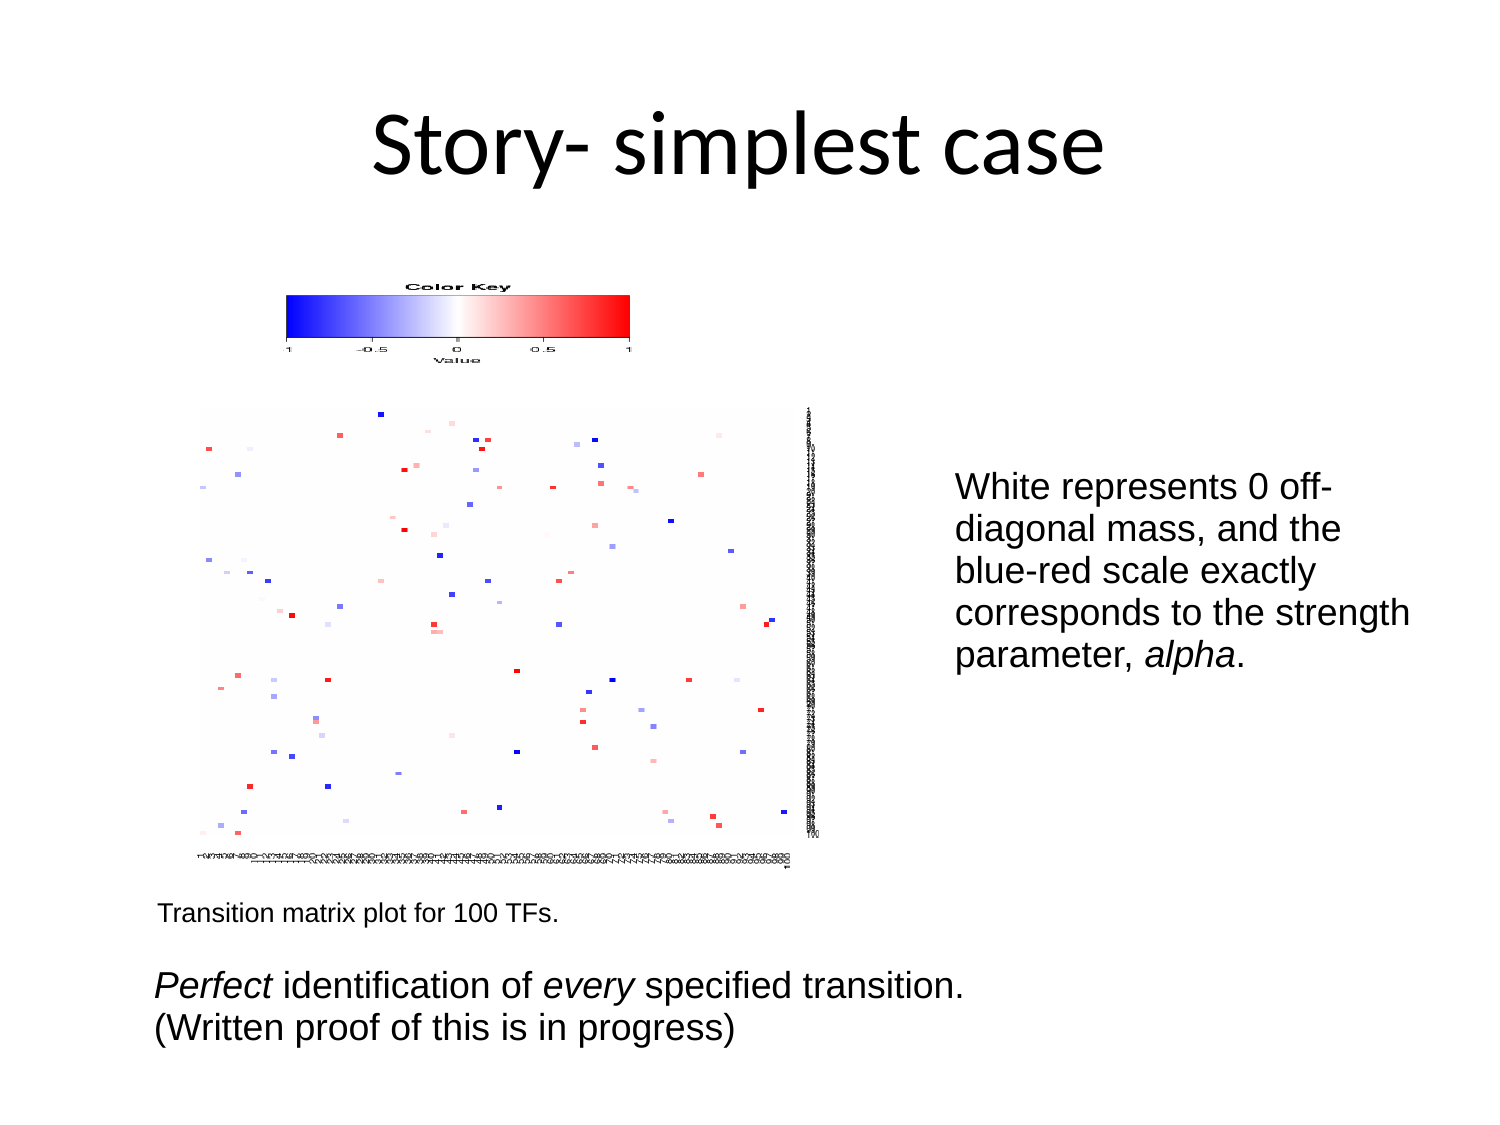

# Story- simplest case
White represents 0 off-diagonal mass, and the blue-red scale exactly corresponds to the strength parameter, alpha.
Transition matrix plot for 100 TFs.
Perfect identification of every specified transition.
(Written proof of this is in progress)